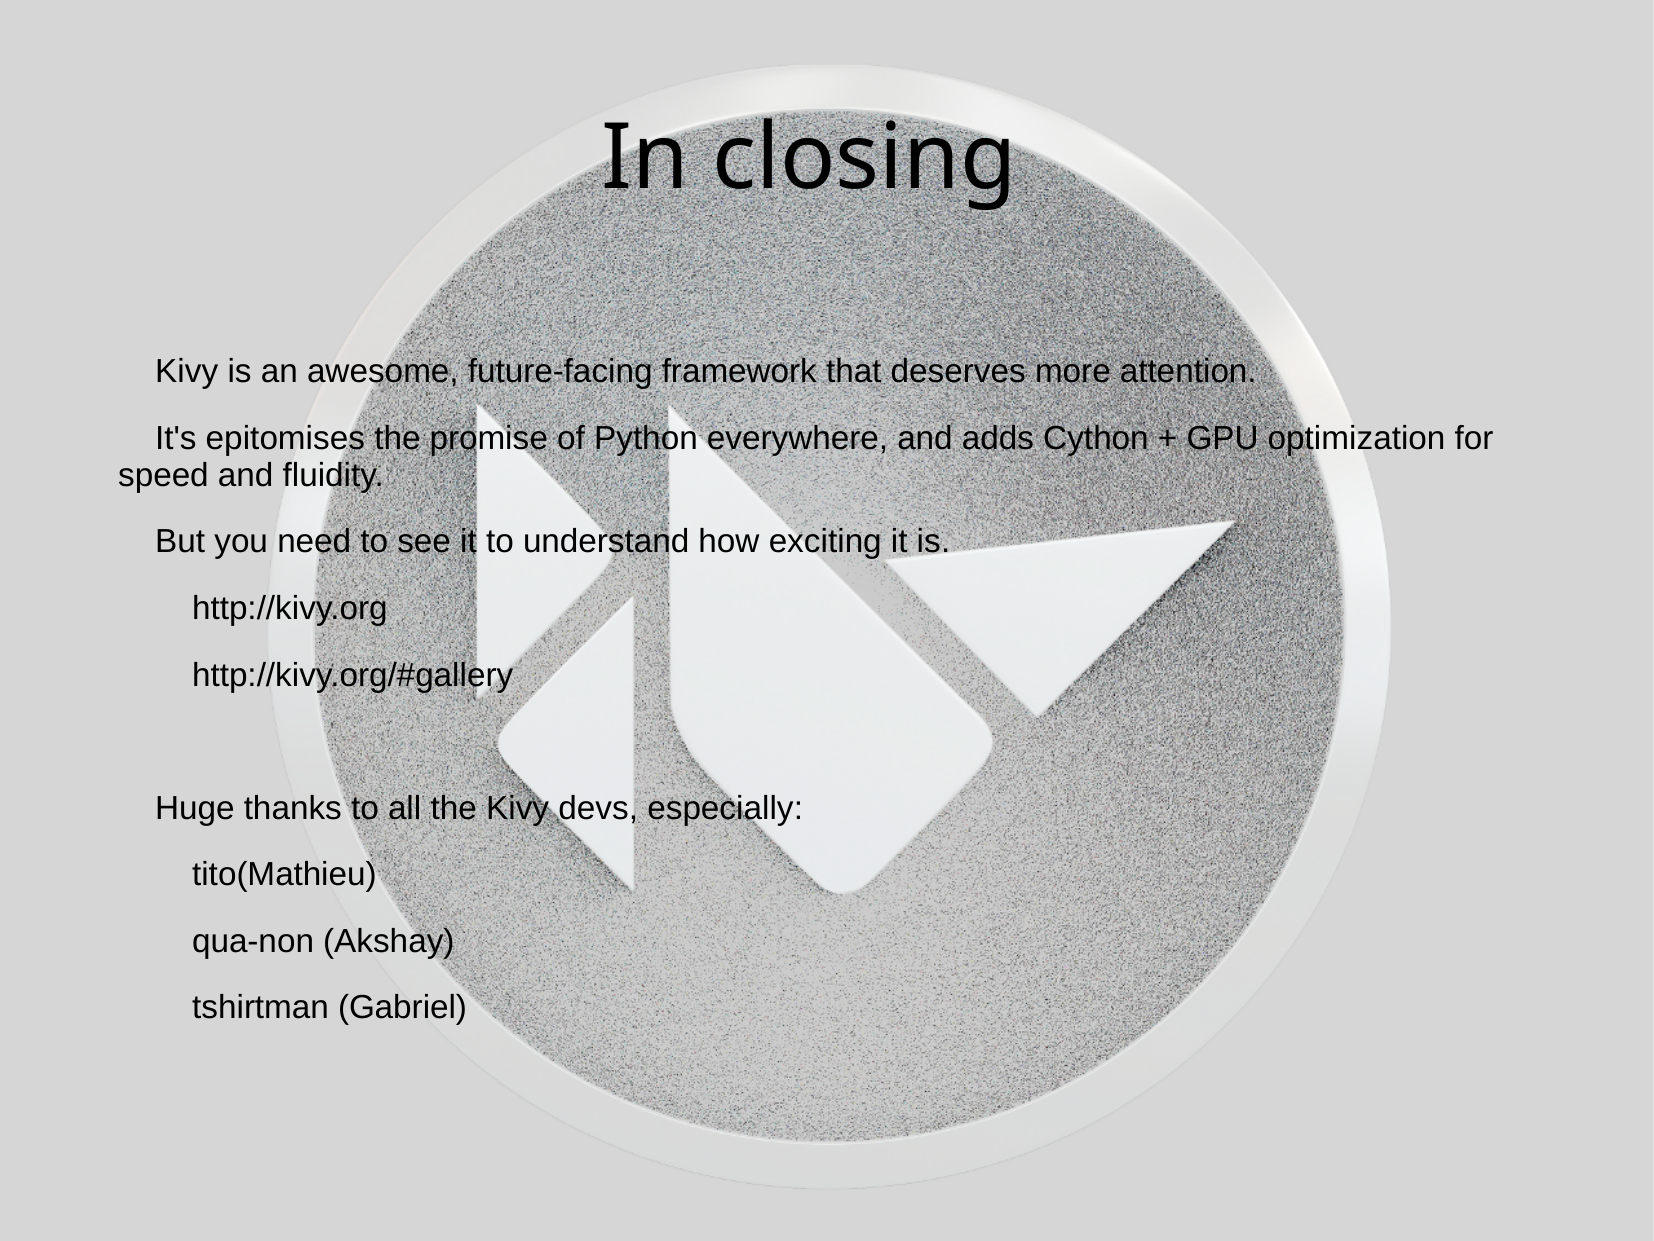

# In closing
 Kivy is an awesome, future-facing framework that deserves more attention.
 It's epitomises the promise of Python everywhere, and adds Cython + GPU optimization for speed and fluidity.
 But you need to see it to understand how exciting it is.
 http://kivy.org
 http://kivy.org/#gallery
 Huge thanks to all the Kivy devs, especially:
 tito(Mathieu)
 qua-non (Akshay)
 tshirtman (Gabriel)